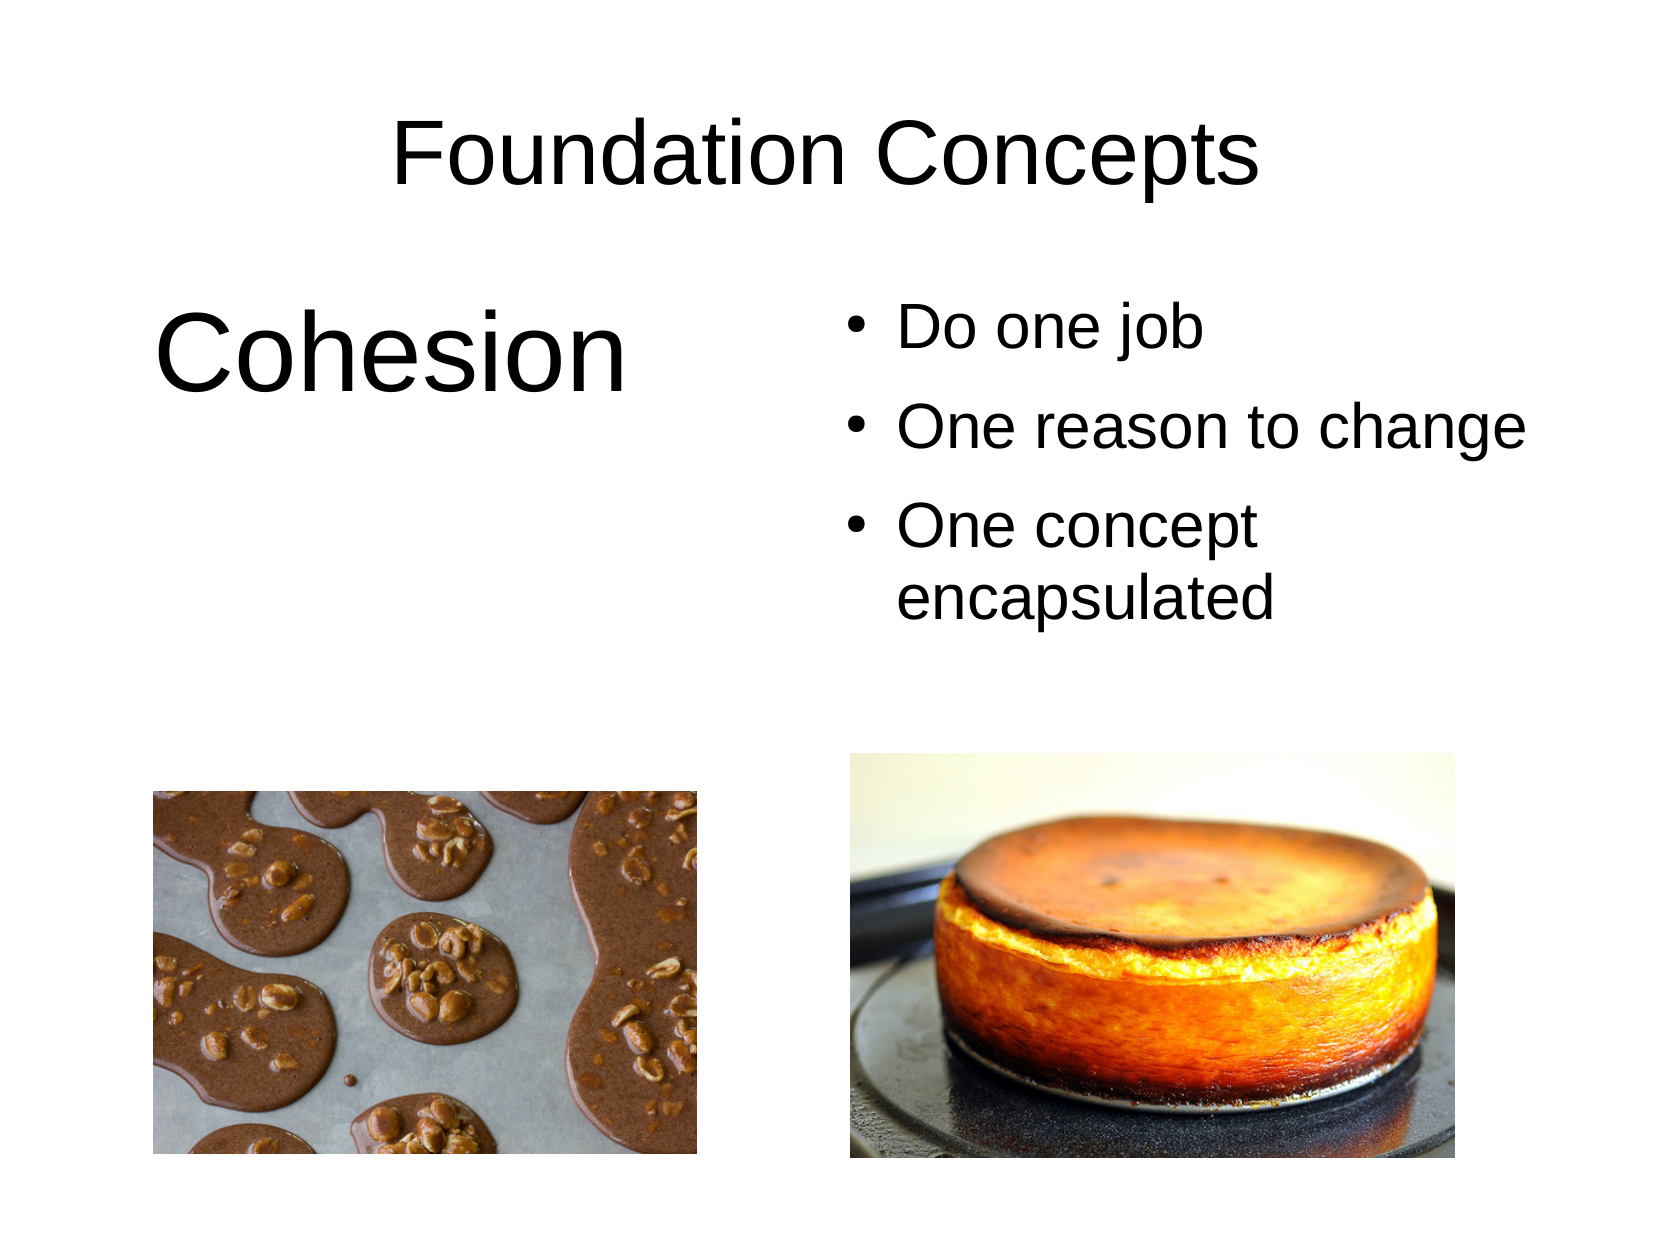

# Foundation Concepts
Cohesion
Do one job
One reason to change
One concept encapsulated